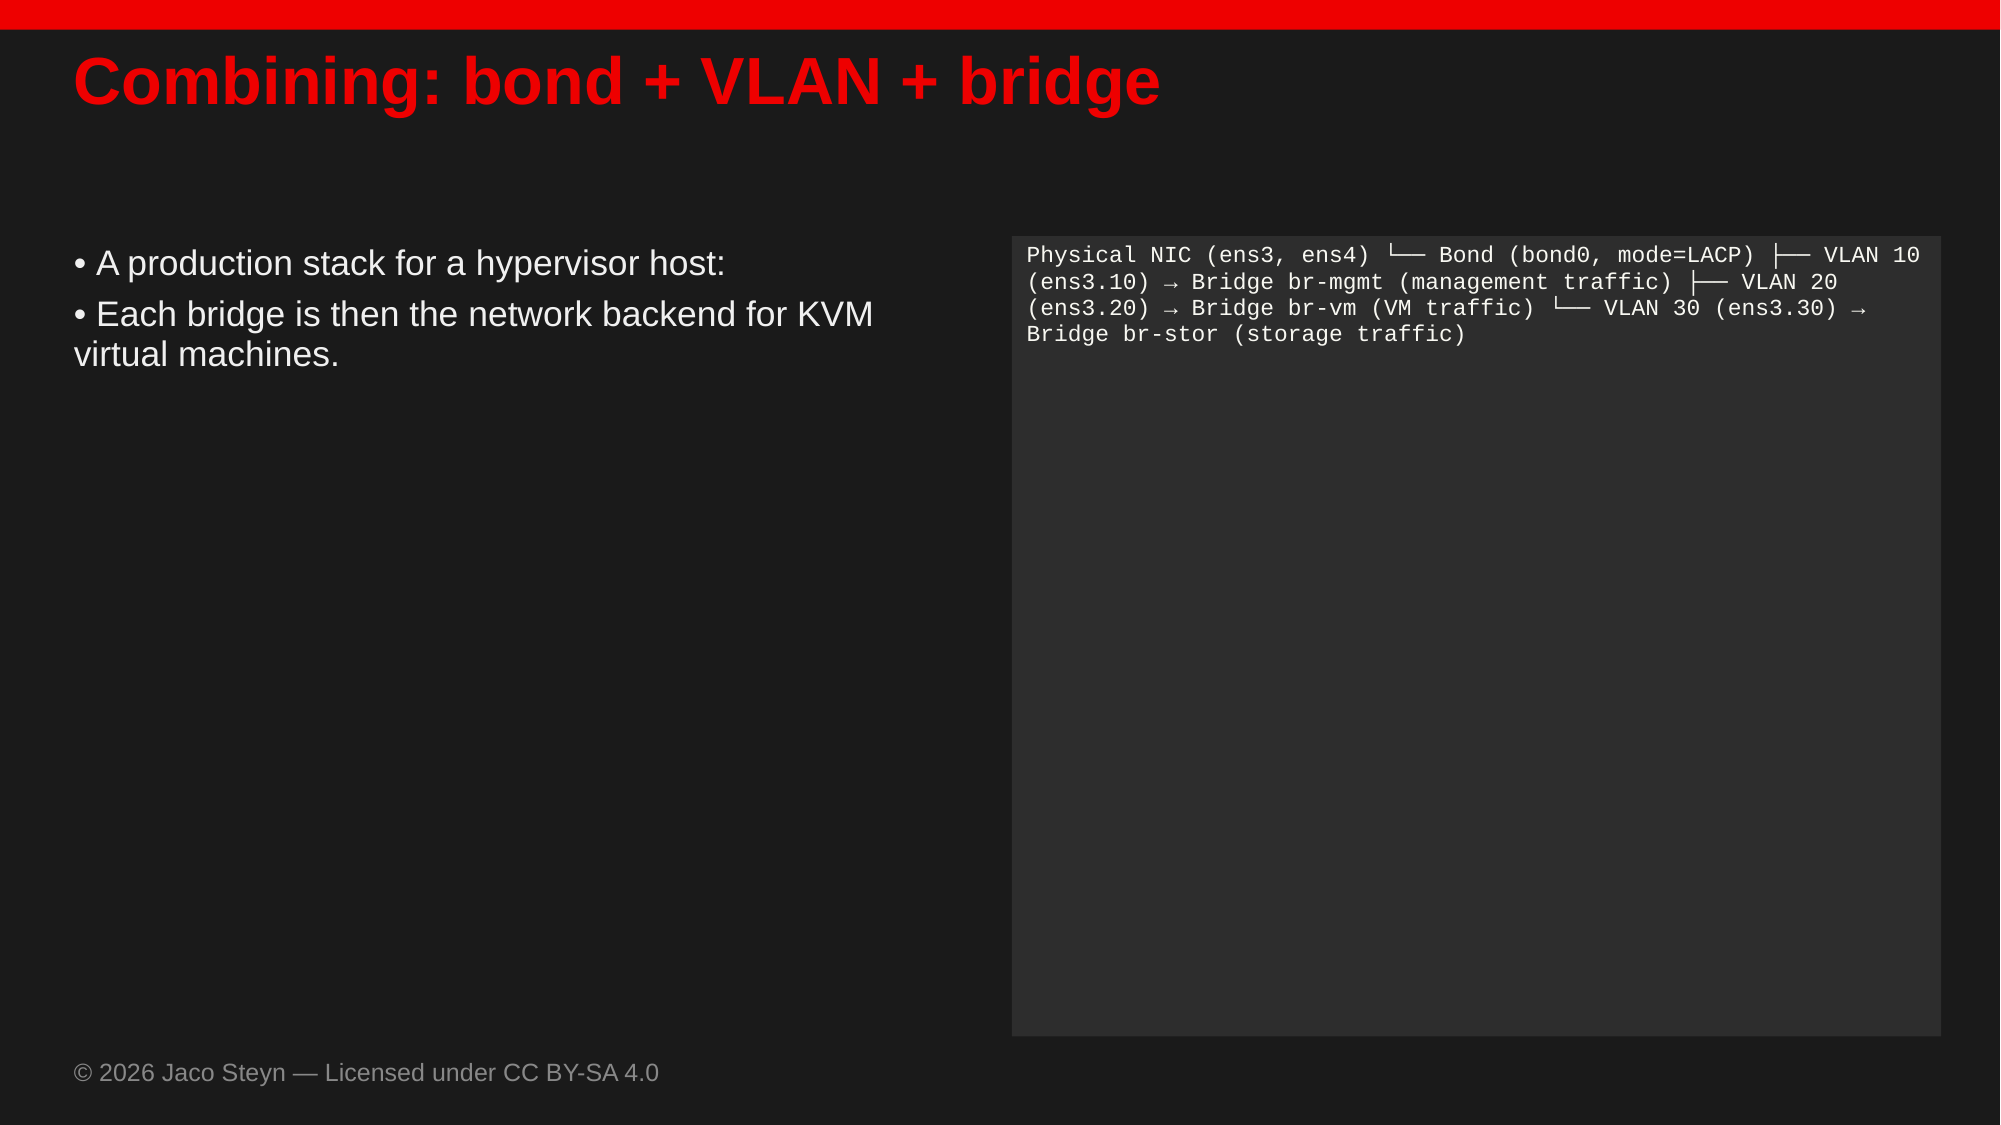

Combining: bond + VLAN + bridge
• A production stack for a hypervisor host:
• Each bridge is then the network backend for KVM virtual machines.
Physical NIC (ens3, ens4) └── Bond (bond0, mode=LACP) ├── VLAN 10 (ens3.10) → Bridge br-mgmt (management traffic) ├── VLAN 20 (ens3.20) → Bridge br-vm (VM traffic) └── VLAN 30 (ens3.30) → Bridge br-stor (storage traffic)
© 2026 Jaco Steyn — Licensed under CC BY-SA 4.0